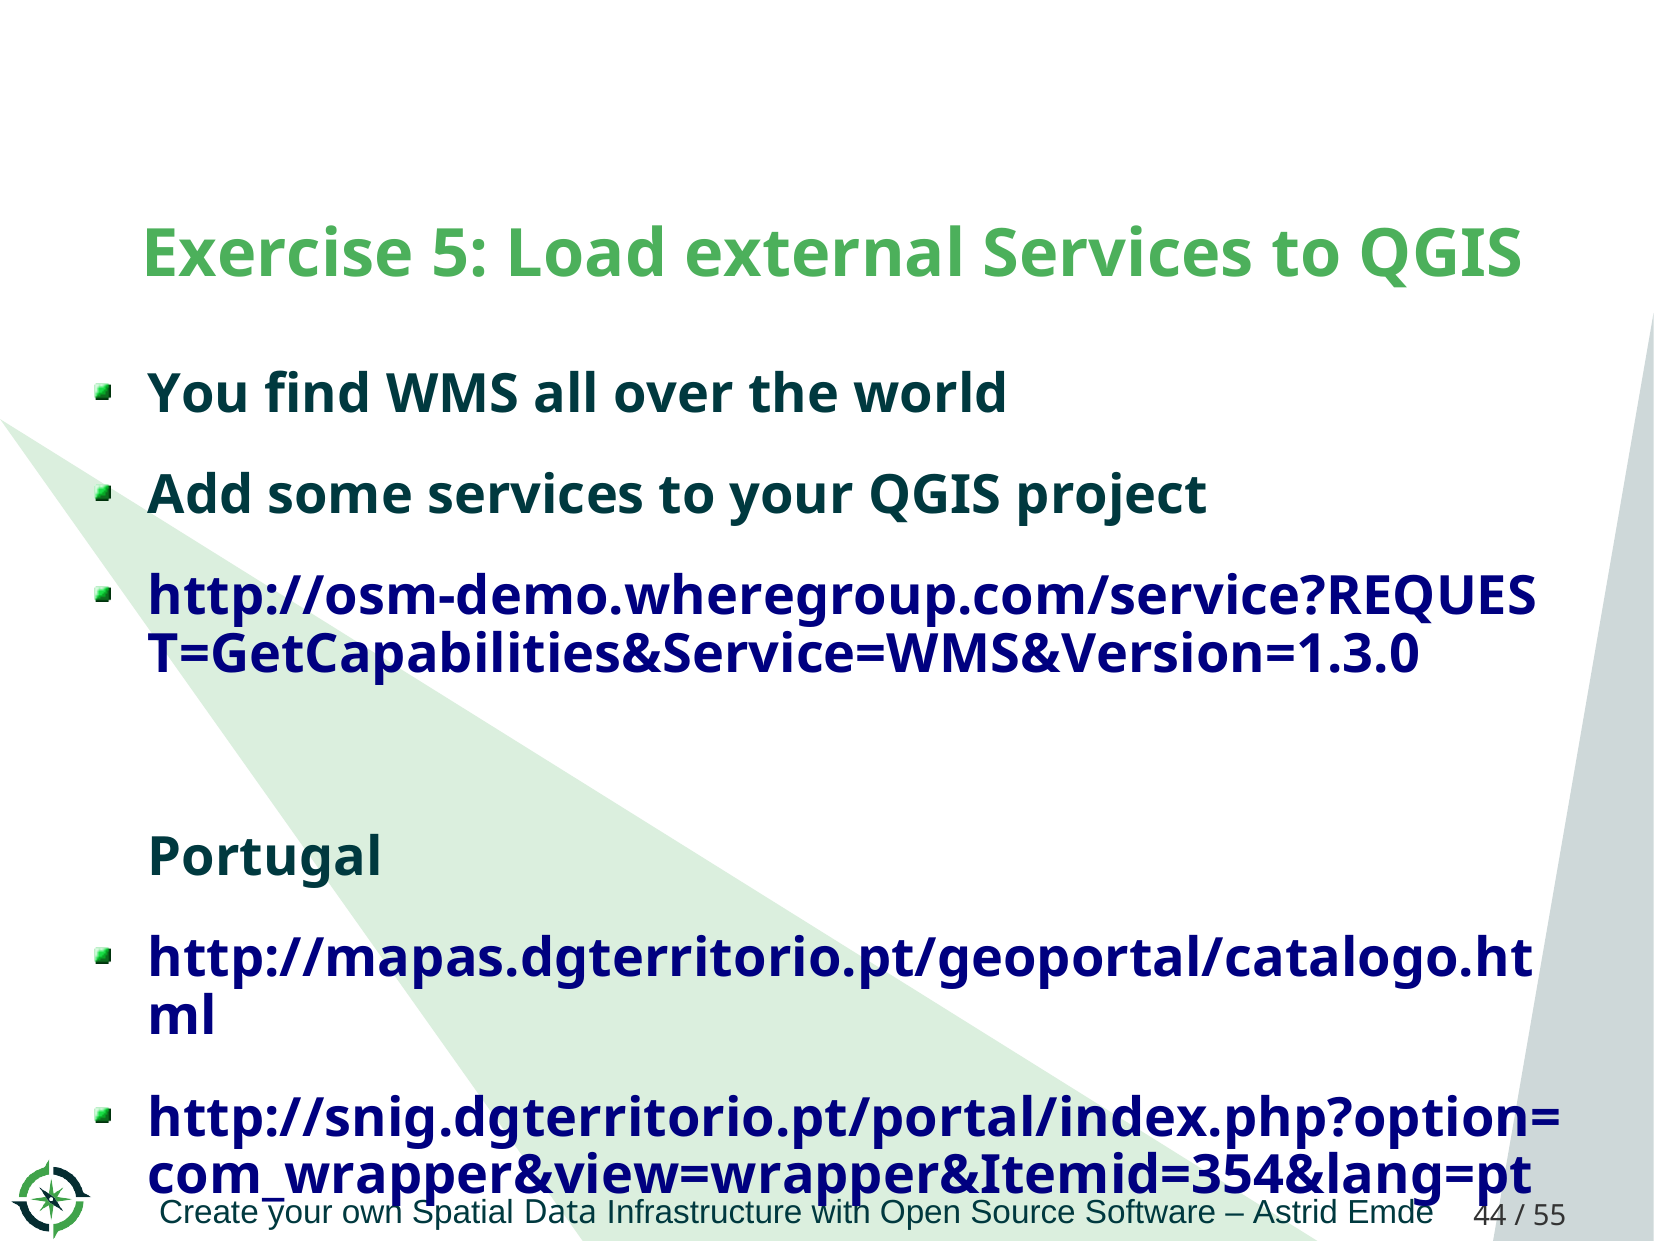

# Exercise 5: Load external Services to QGIS
You find WMS all over the world
Add some services to your QGIS project
http://osm-demo.wheregroup.com/service?REQUEST=GetCapabilities&Service=WMS&Version=1.3.0
Portugal
http://mapas.dgterritorio.pt/geoportal/catalogo.html
http://snig.dgterritorio.pt/portal/index.php?option=com_wrapper&view=wrapper&Itemid=354&lang=pt
http://www.igeo.pt/dadosabertos/listagem.aspx